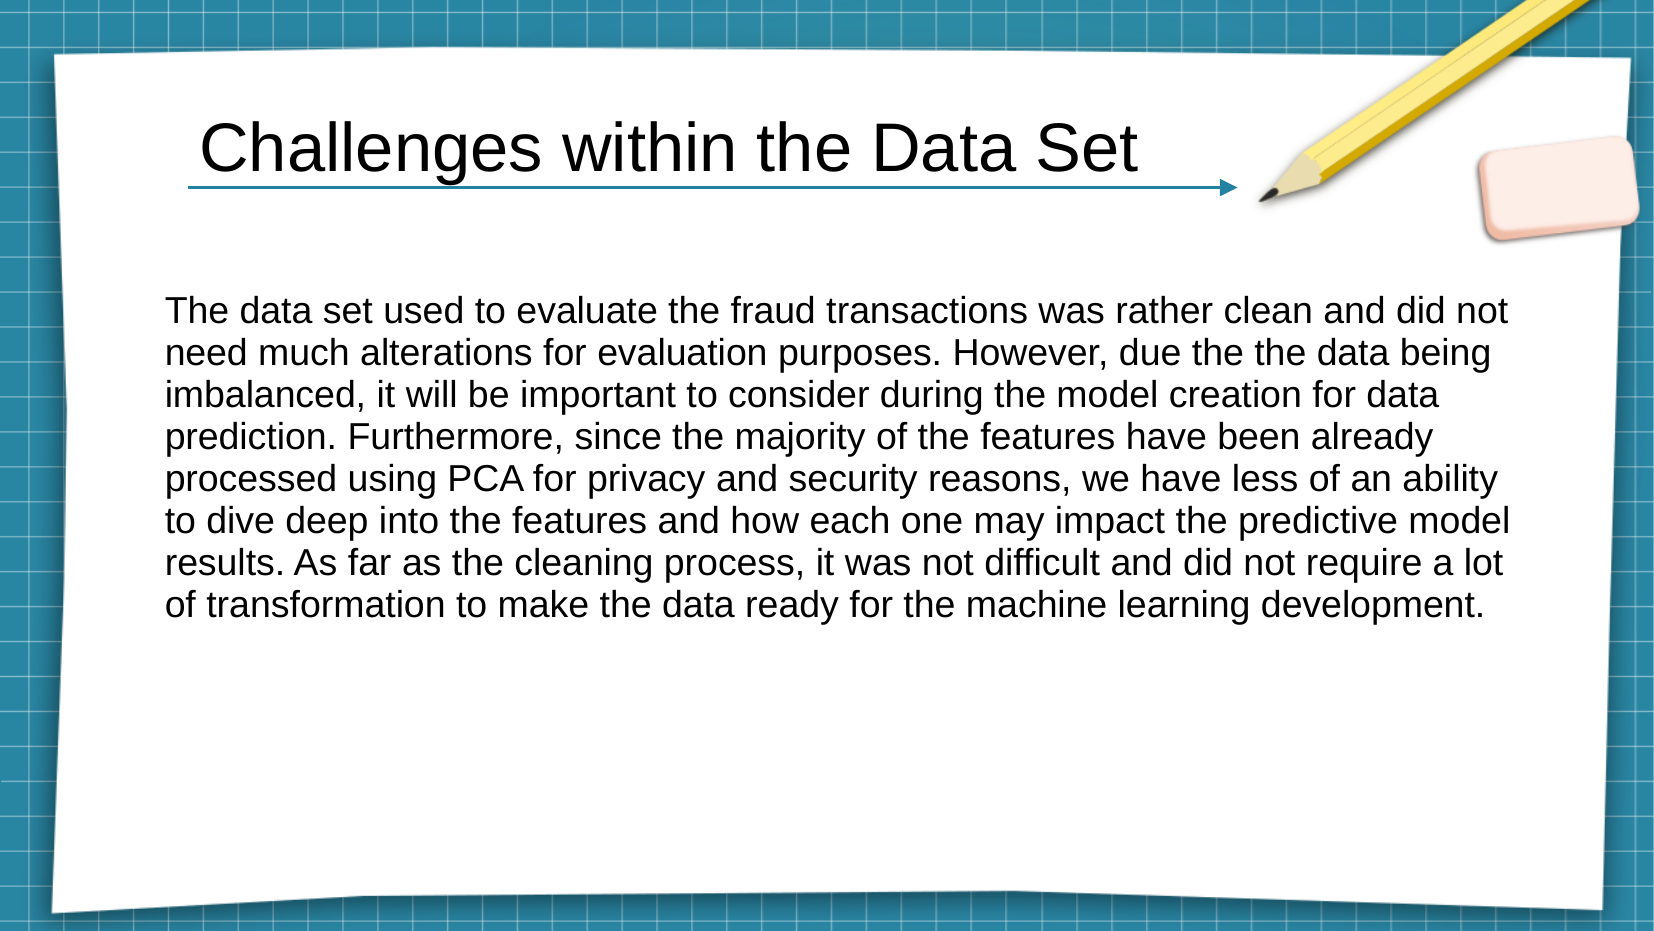

# Challenges within the Data Set
The data set used to evaluate the fraud transactions was rather clean and did not need much alterations for evaluation purposes. However, due the the data being imbalanced, it will be important to consider during the model creation for data prediction. Furthermore, since the majority of the features have been already processed using PCA for privacy and security reasons, we have less of an ability to dive deep into the features and how each one may impact the predictive model results. As far as the cleaning process, it was not difficult and did not require a lot of transformation to make the data ready for the machine learning development.